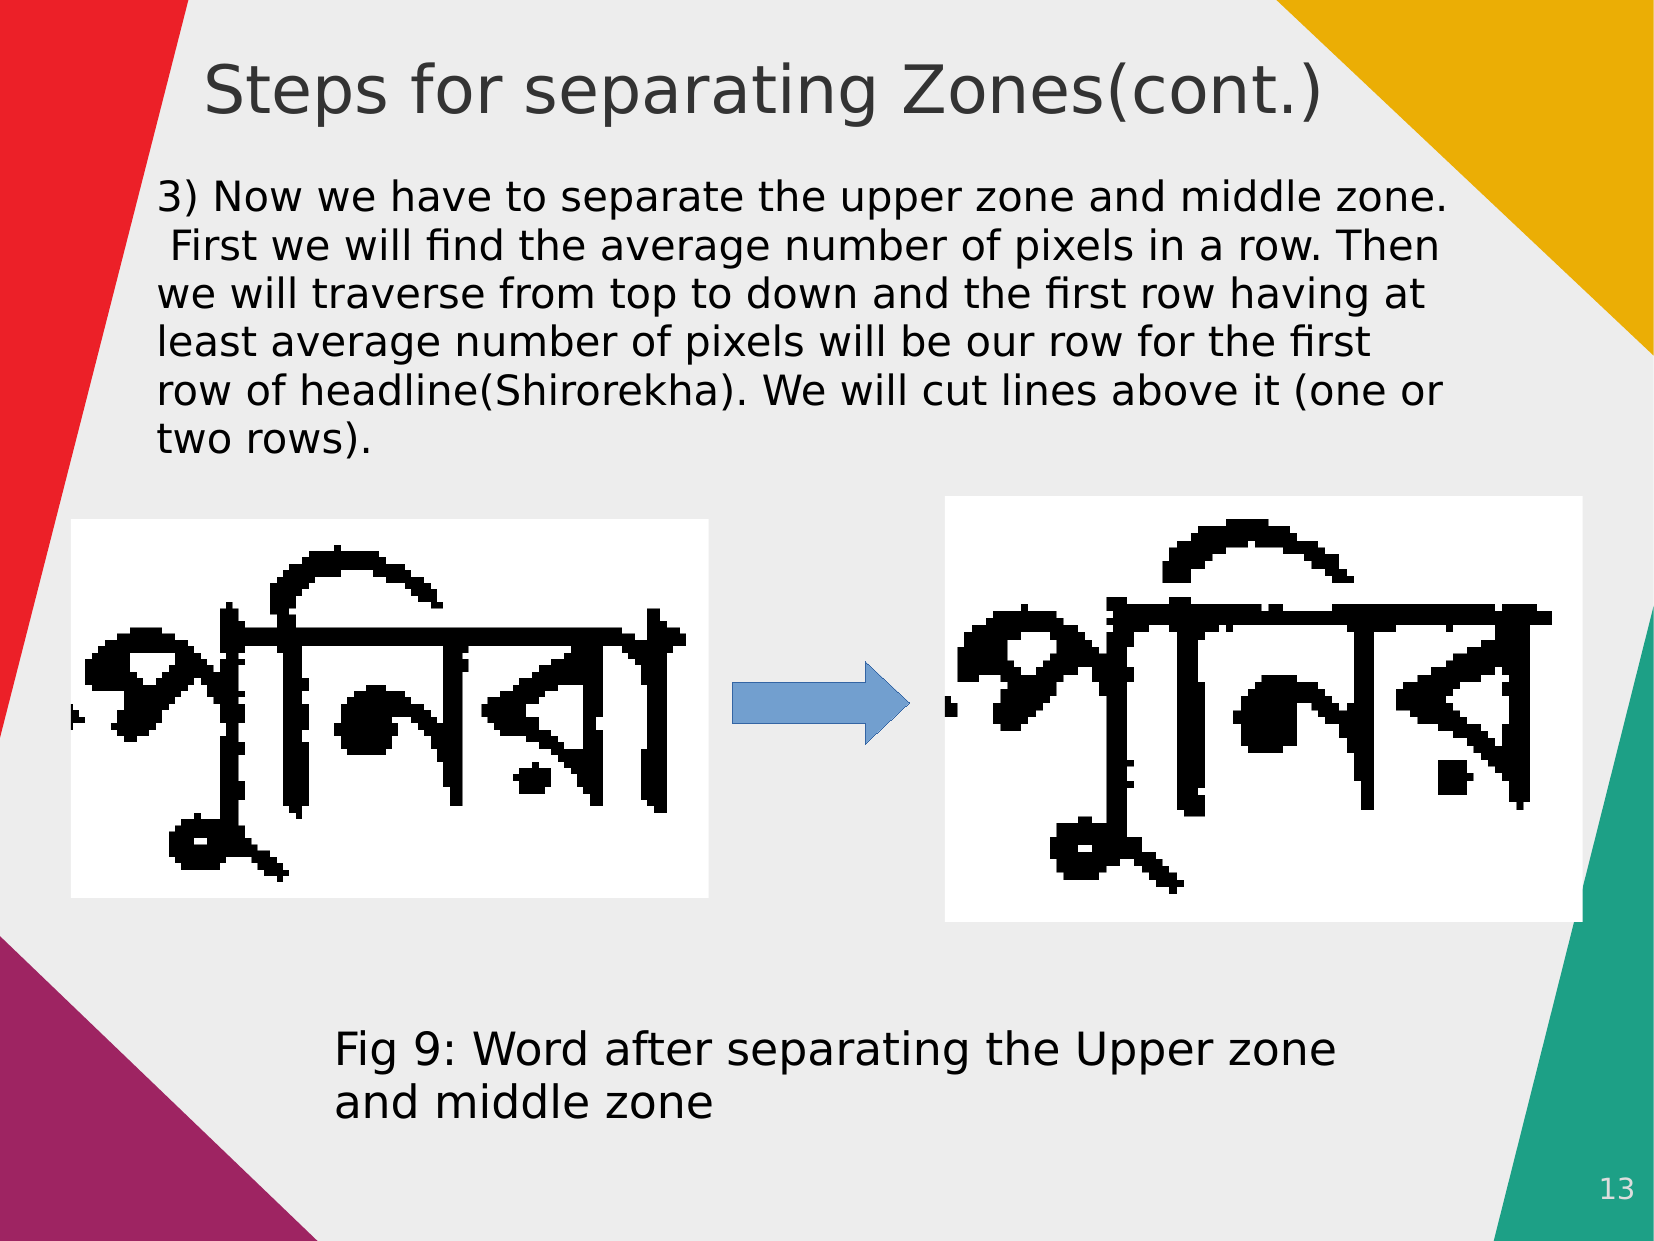

# Steps for separating Zones(cont.)
3) Now we have to separate the upper zone and middle zone. First we will find the average number of pixels in a row. Then we will traverse from top to down and the first row having at least average number of pixels will be our row for the first row of headline(Shirorekha). We will cut lines above it (one or two rows).
Fig 9: Word after separating the Upper zone and middle zone
13